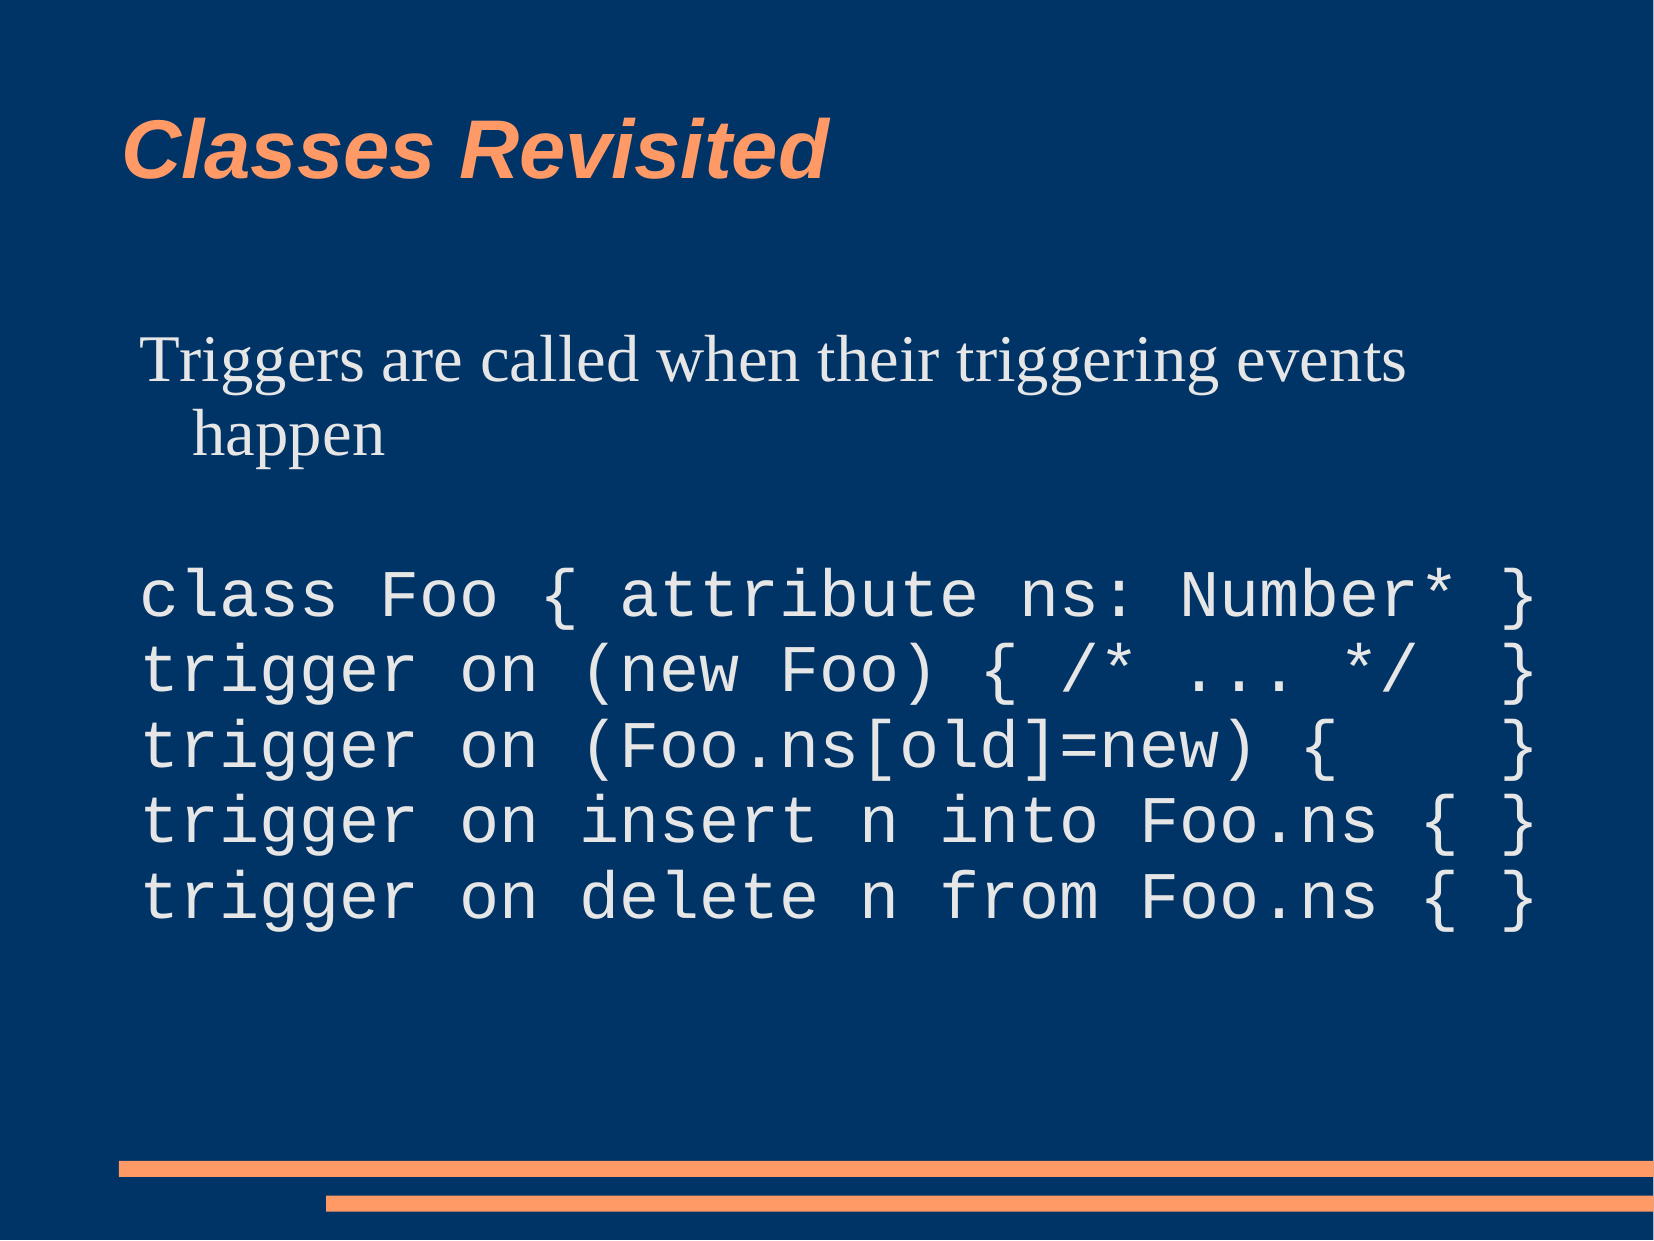

# Classes Revisited
Triggers are called when their triggering events happen
class Foo { attribute ns: Number* }
trigger on (new Foo) { /* ... */ }
trigger on (Foo.ns[old]=new) { }
trigger on insert n into Foo.ns { }
trigger on delete n from Foo.ns { }